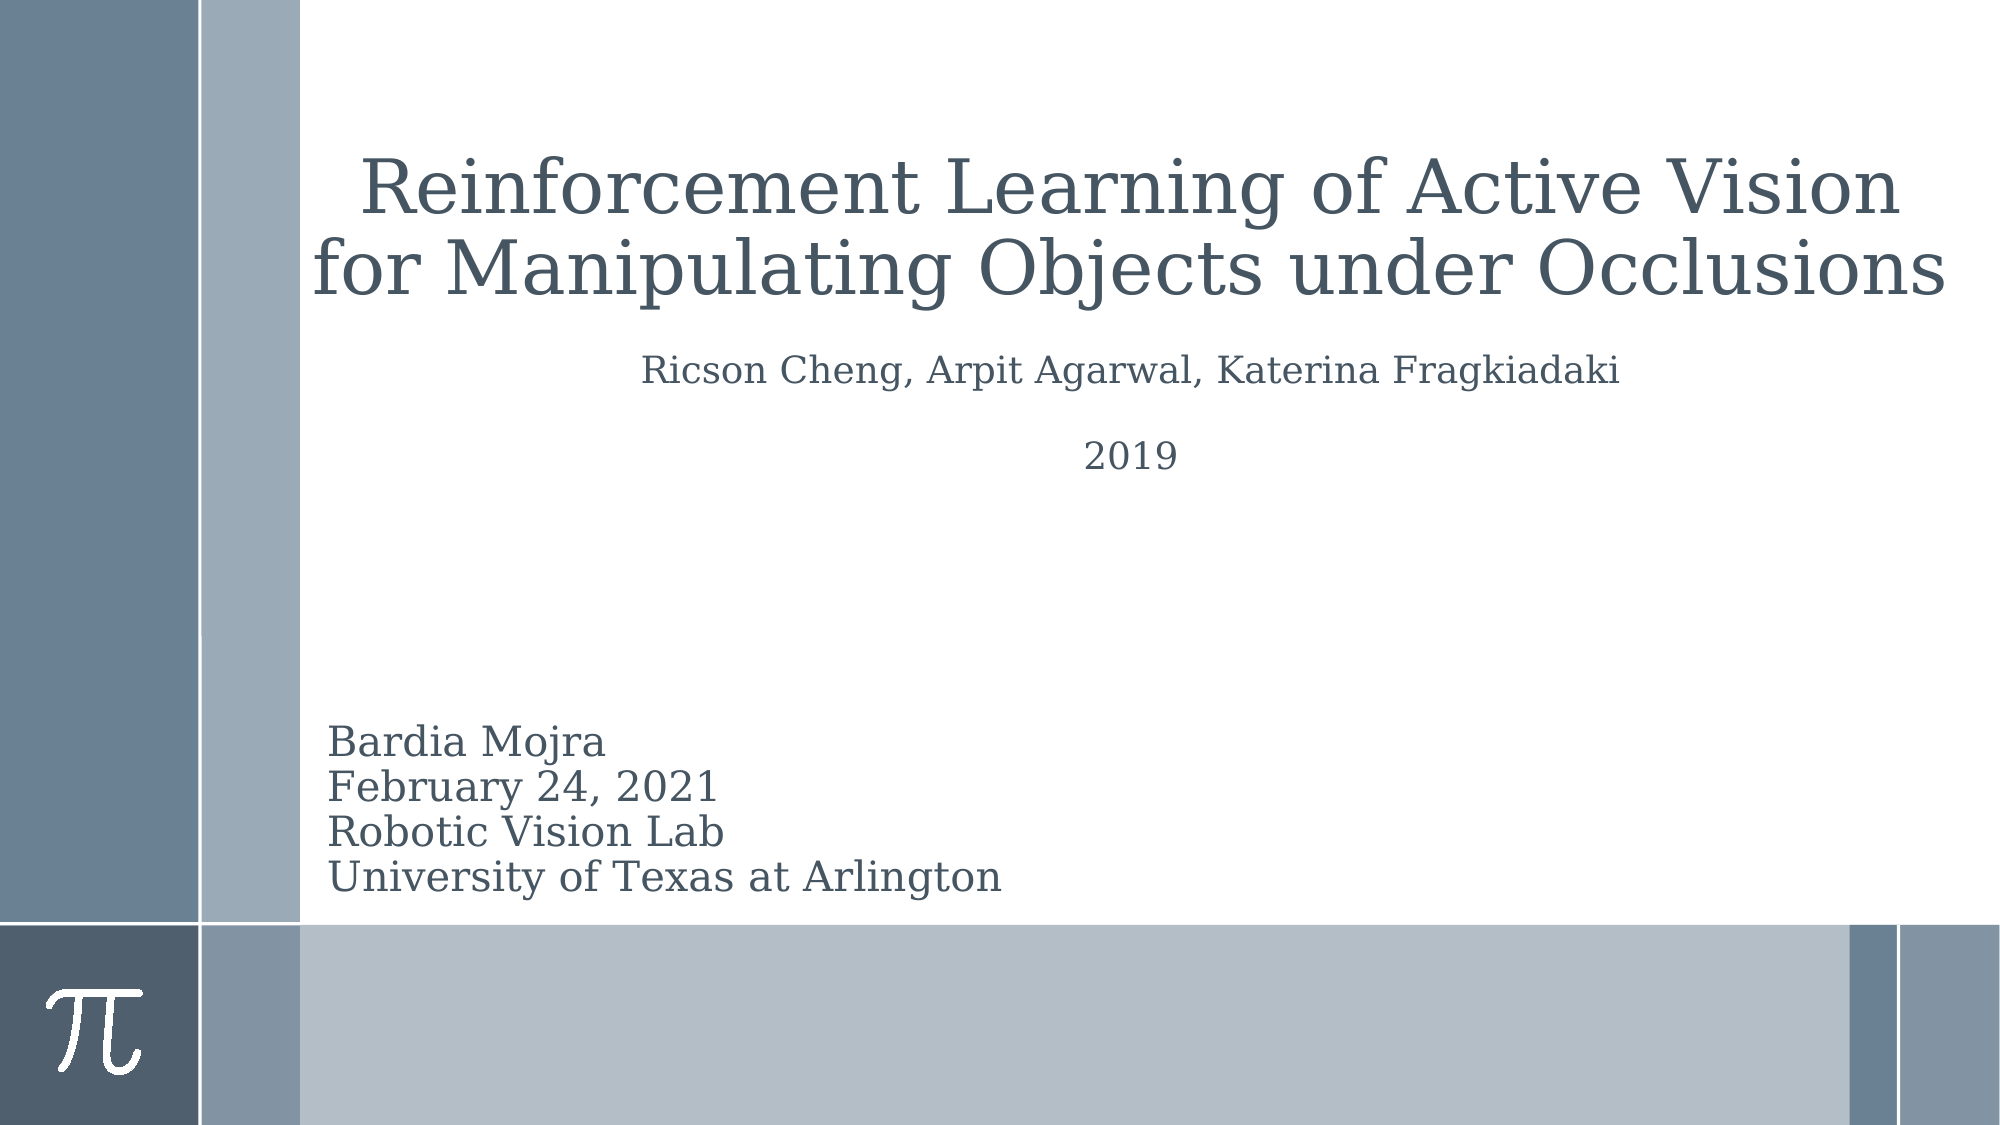

Reinforcement Learning of Active Vision for Manipulating Objects under Occlusions
Ricson Cheng, Arpit Agarwal, Katerina Fragkiadaki
2019
Bardia Mojra
February 24, 2021
Robotic Vision Lab
University of Texas at Arlington